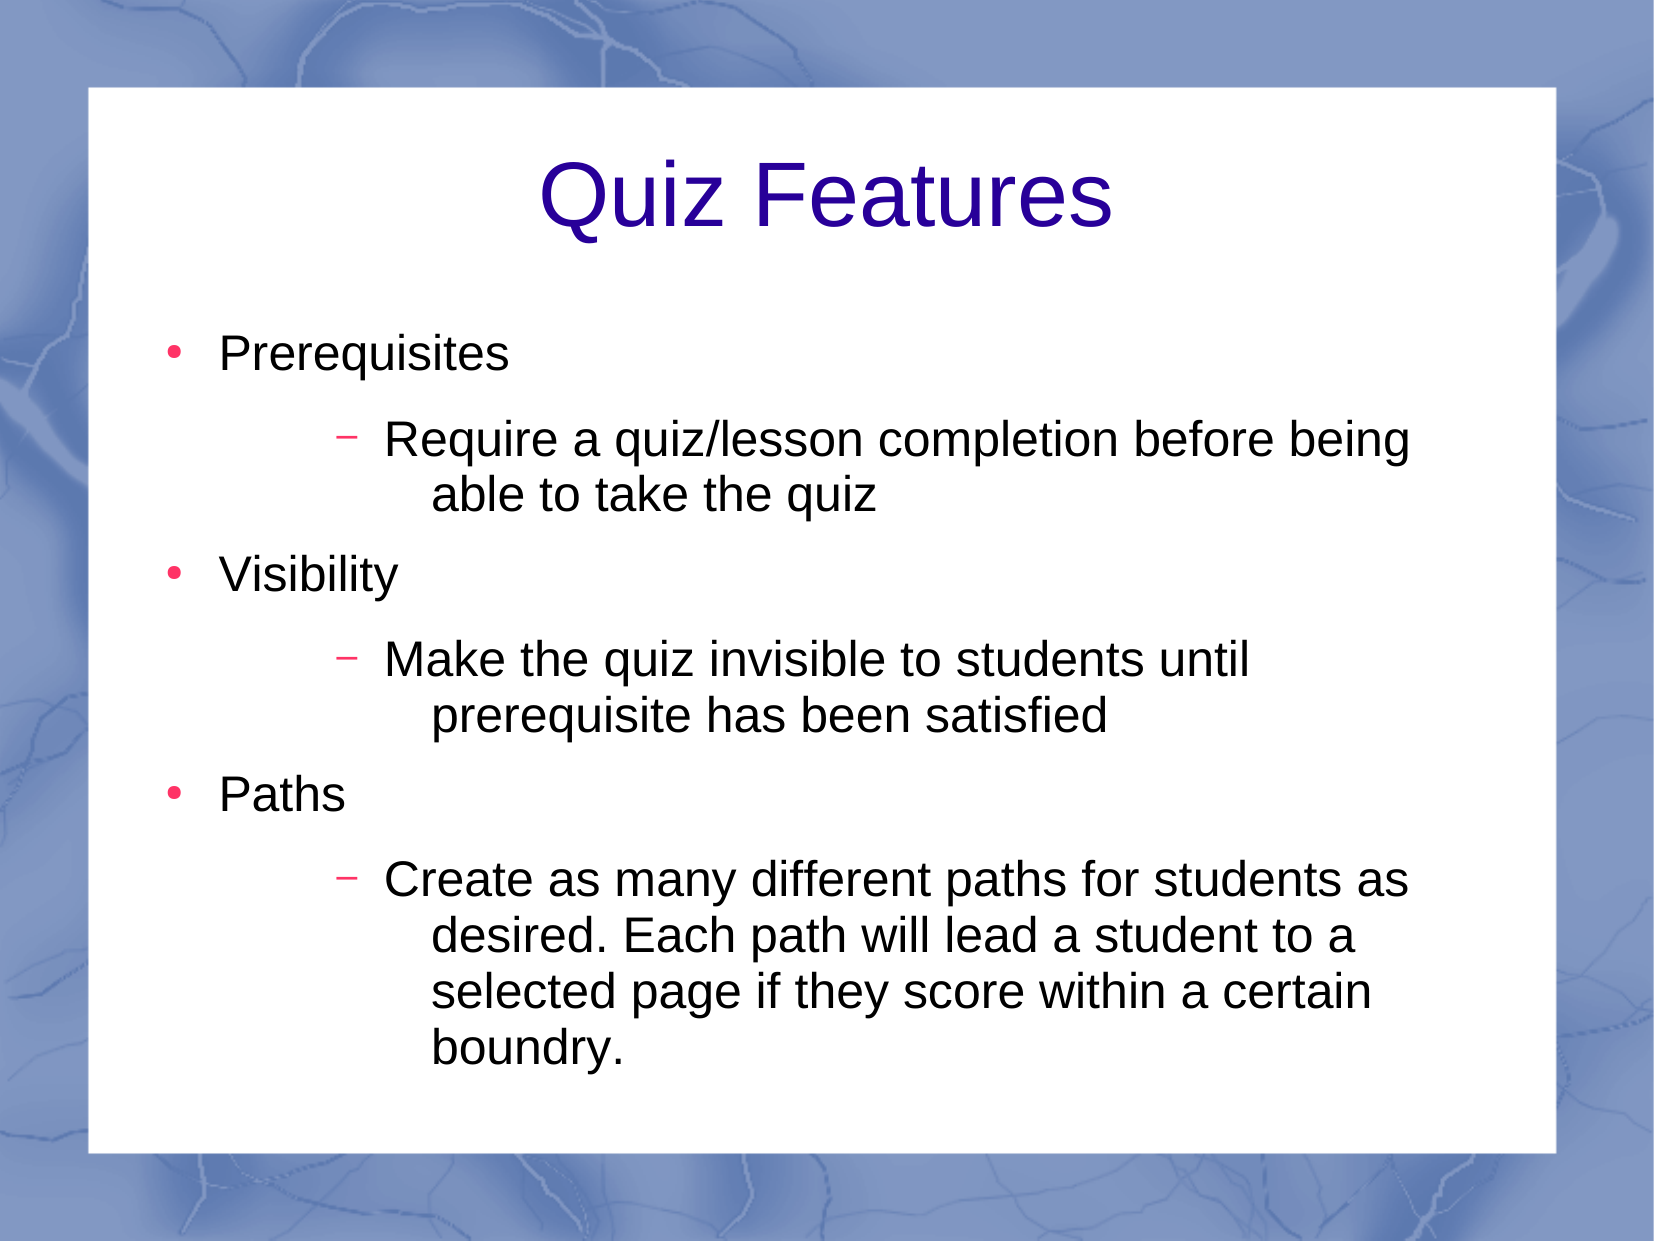

# Quiz Features
Prerequisites
Require a quiz/lesson completion before being able to take the quiz
Visibility
Make the quiz invisible to students until prerequisite has been satisfied
Paths
Create as many different paths for students as desired. Each path will lead a student to a selected page if they score within a certain boundry.